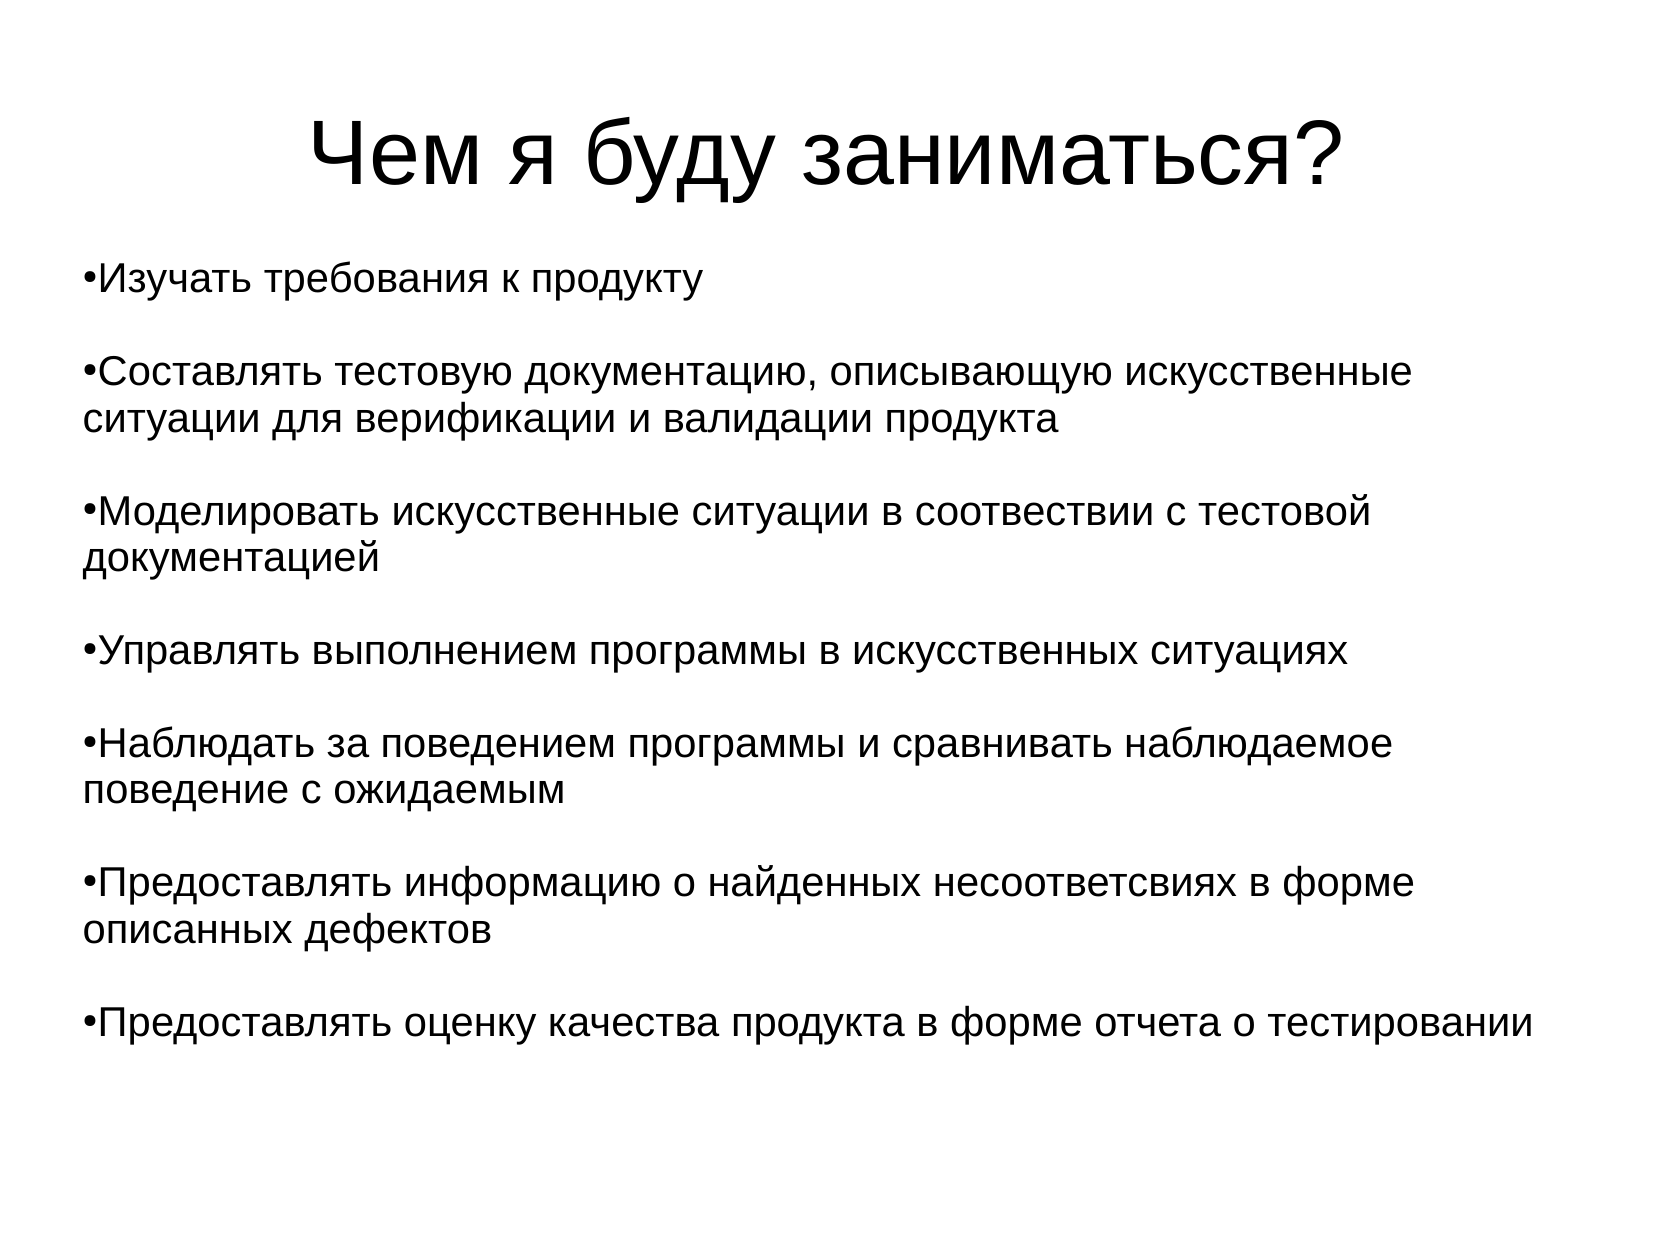

# Чем я буду заниматься?
Изучать требования к продукту
Составлять тестовую документацию, описывающую искусственные ситуации для верификации и валидации продукта
Моделировать искусственные ситуации в соотвествии с тестовой документацией
Управлять выполнением программы в искусственных ситуациях
Наблюдать за поведением программы и сравнивать наблюдаемое поведение с ожидаемым
Предоставлять информацию о найденных несоответсвиях в форме описанных дефектов
Предоставлять оценку качества продукта в форме отчета о тестировании